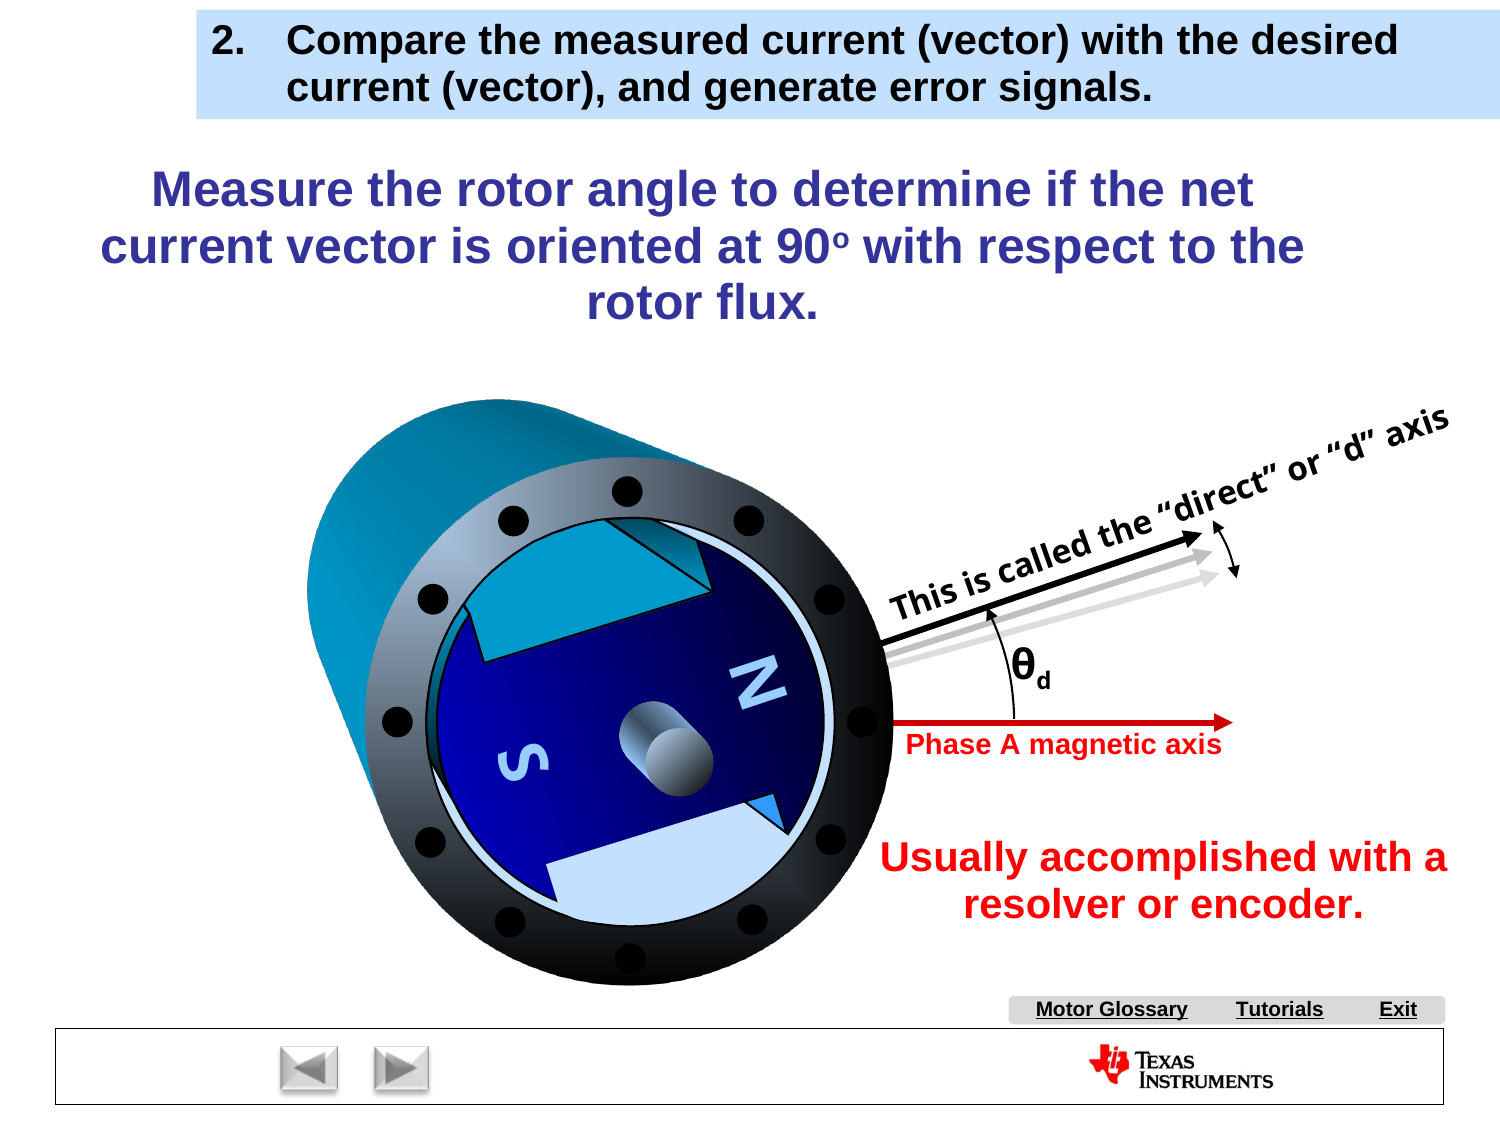

Compare the measured current (vector) with the desired current (vector), and generate error signals.
Measure the rotor angle to determine if the net current vector is oriented at 90o with respect to the rotor flux.
N
S
This is called the “direct” or “d” axis
θd
Phase A magnetic axis
Usually accomplished with a resolver or encoder.